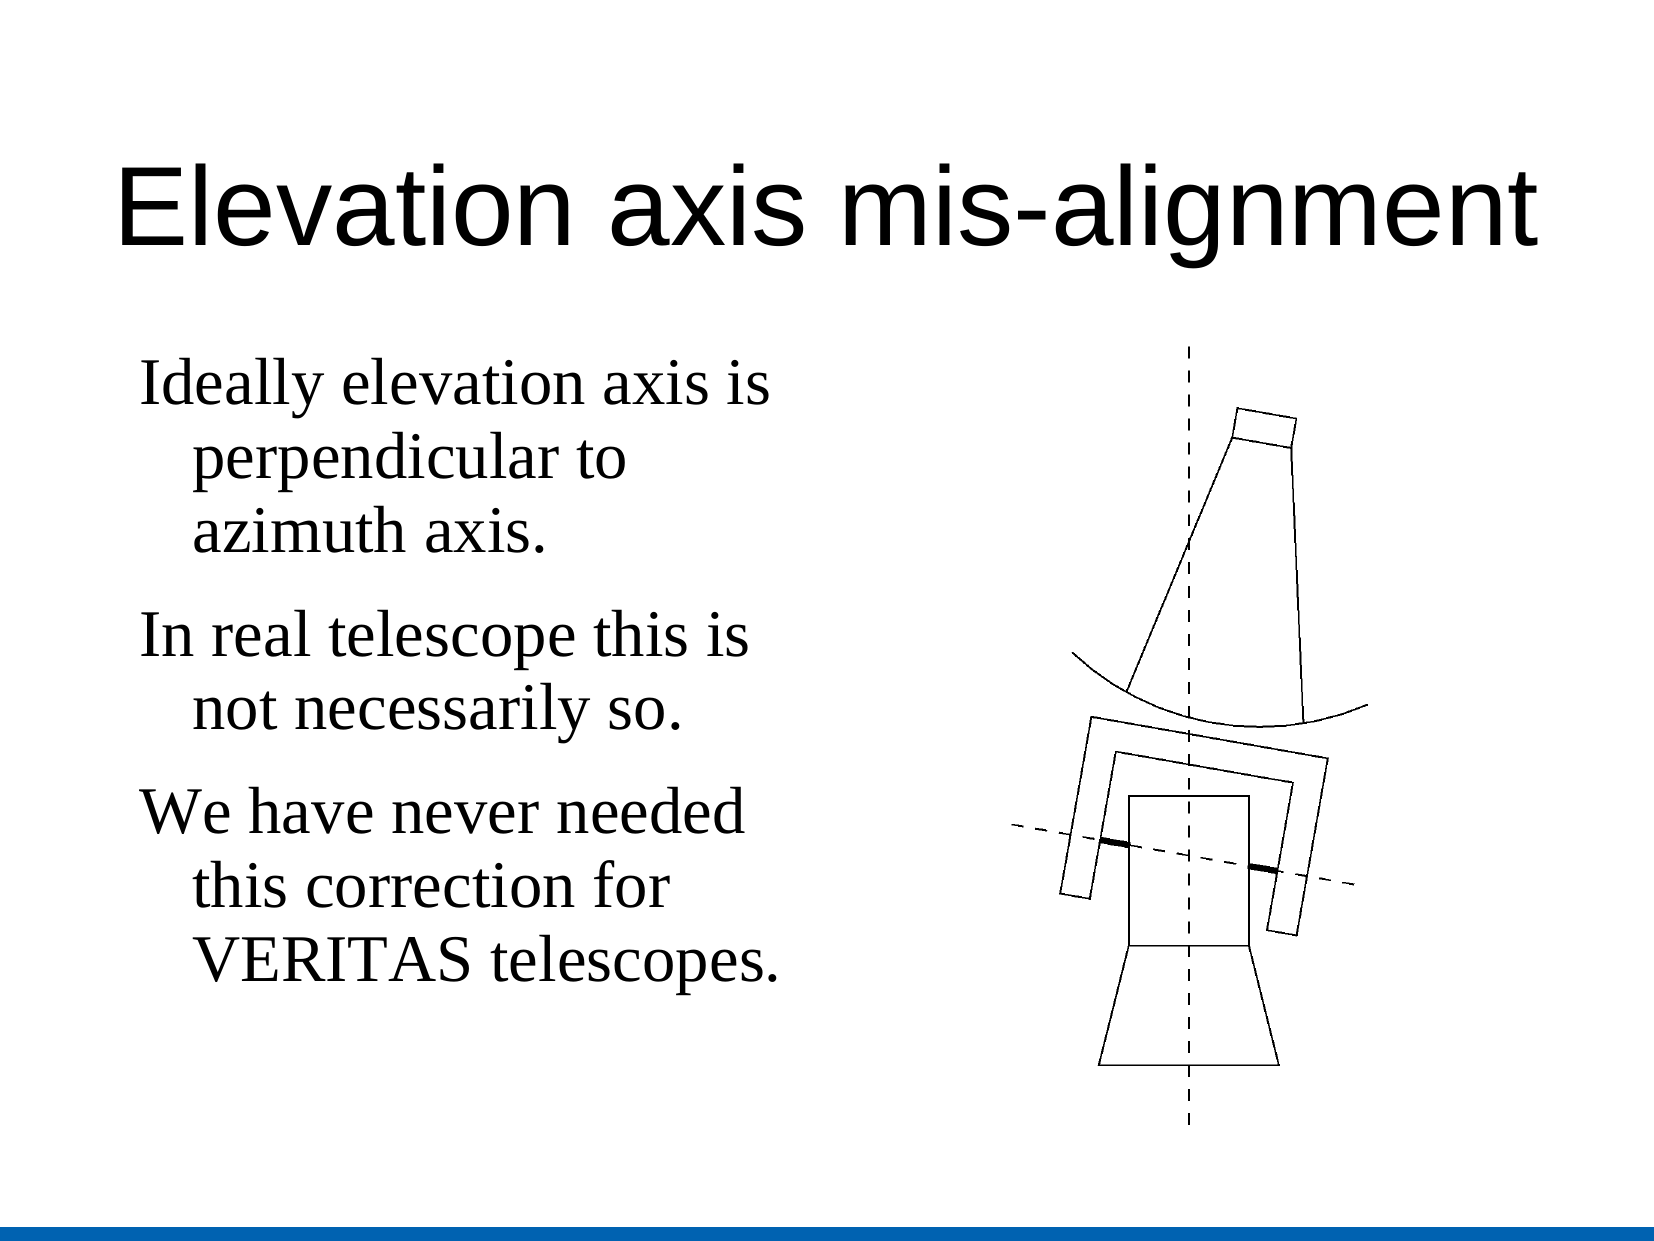

# Elevation axis mis-alignment
Ideally elevation axis is perpendicular to azimuth axis.
In real telescope this is not necessarily so.
We have never needed this correction for VERITAS telescopes.